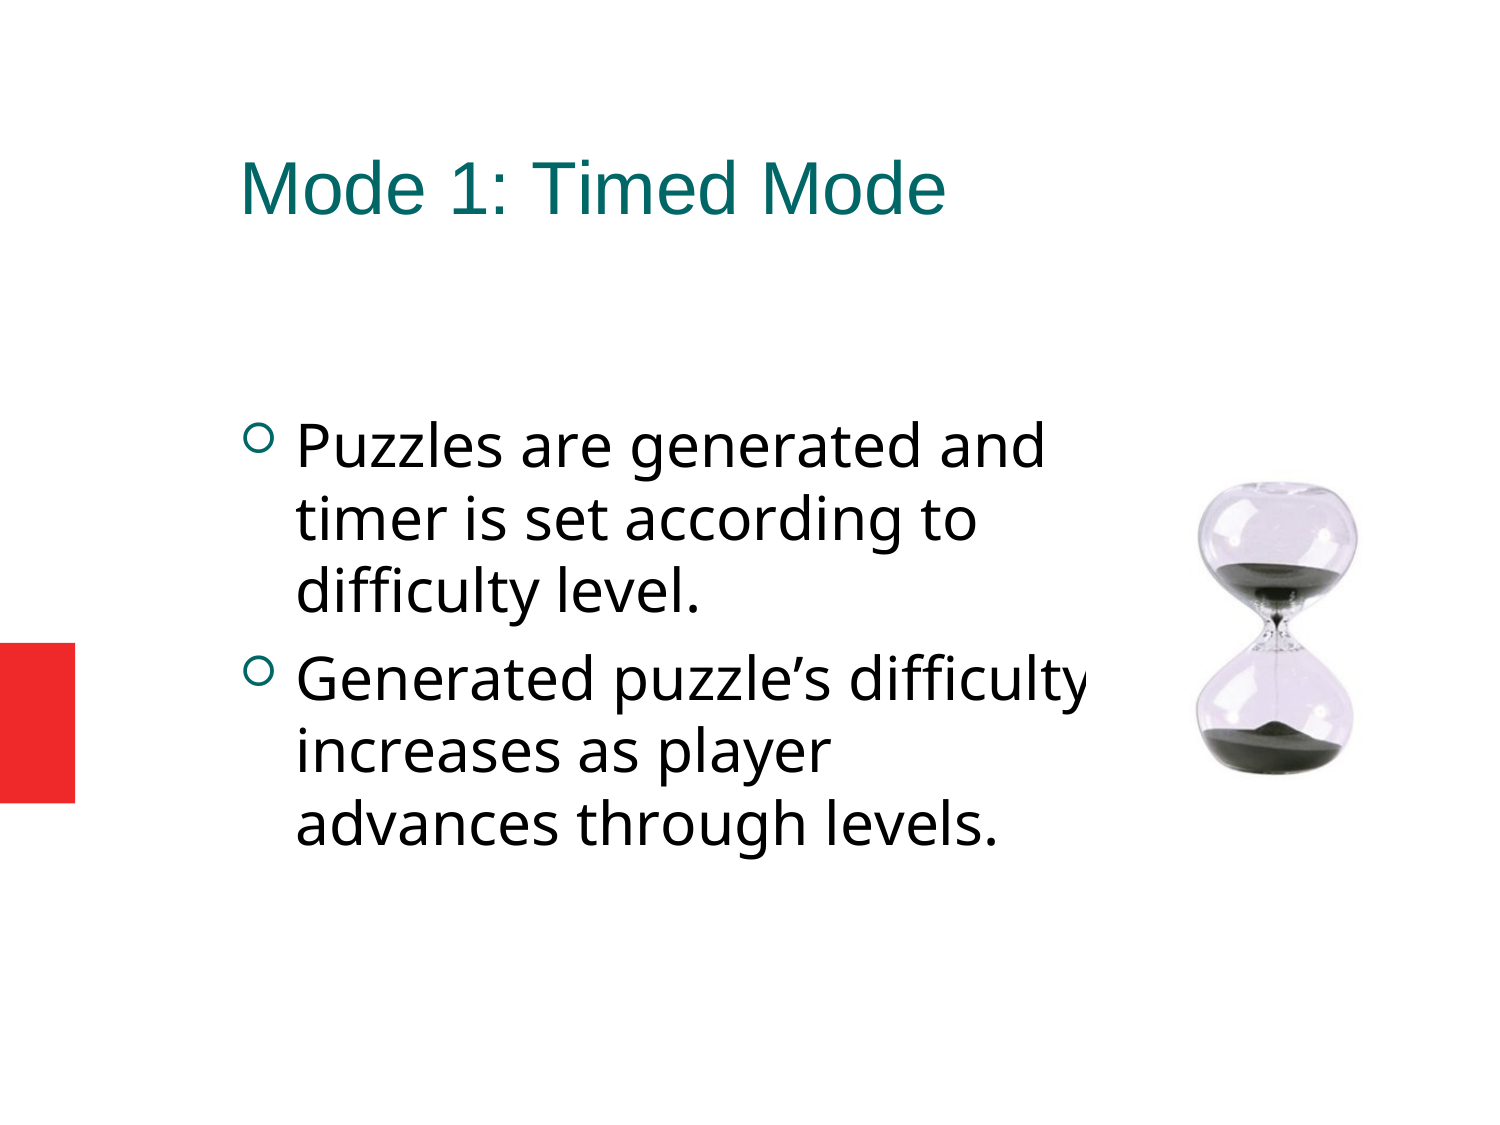

Mode 1: Timed Mode
Puzzles are generated and timer is set according to difficulty level.
Generated puzzle’s difficulty increases as player advances through levels.